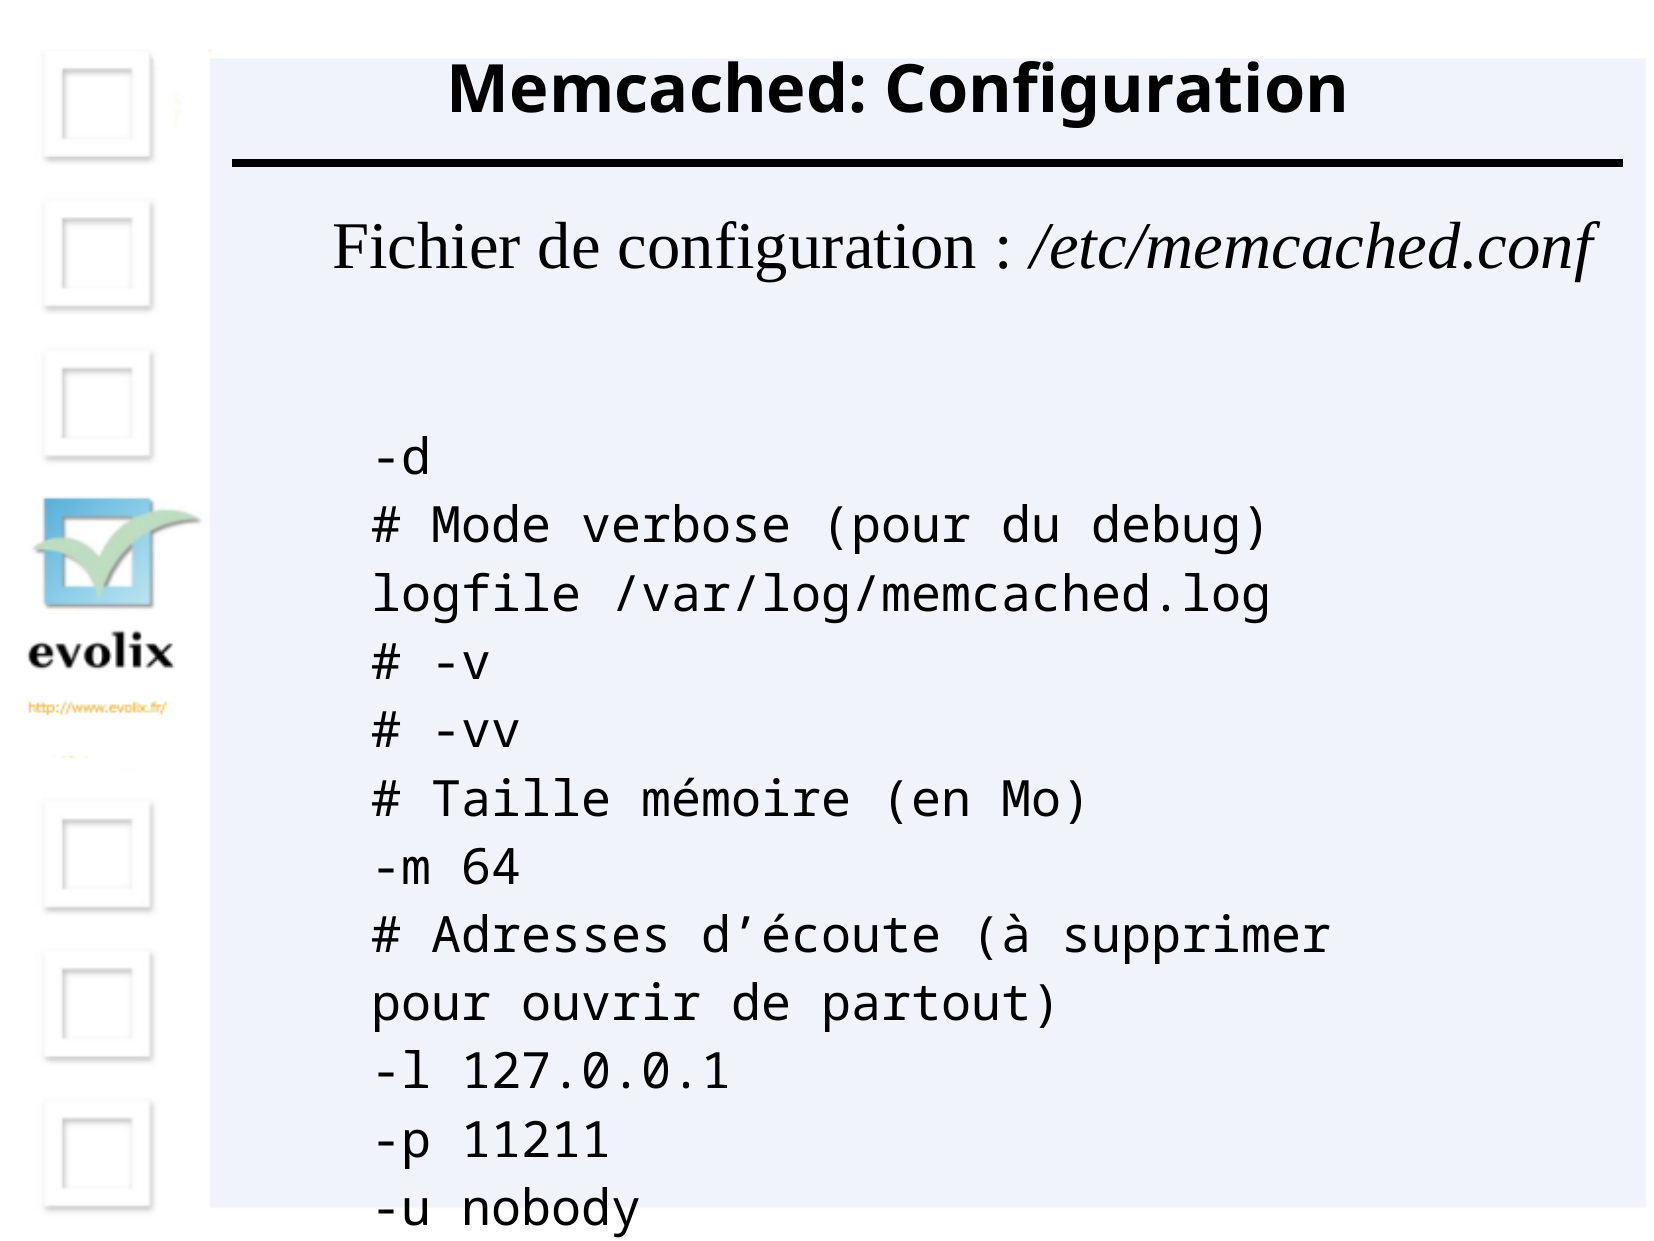

# Memcached: Configuration
Fichier de configuration : /etc/memcached.conf
-d
# Mode verbose (pour du debug)
logfile /var/log/memcached.log
# -v
# -vv
# Taille mémoire (en Mo)
-m 64
# Adresses d’écoute (à supprimer pour ouvrir de partout)
-l 127.0.0.1
-p 11211
-u nobody
# Nombre max de connexions
-c 2048